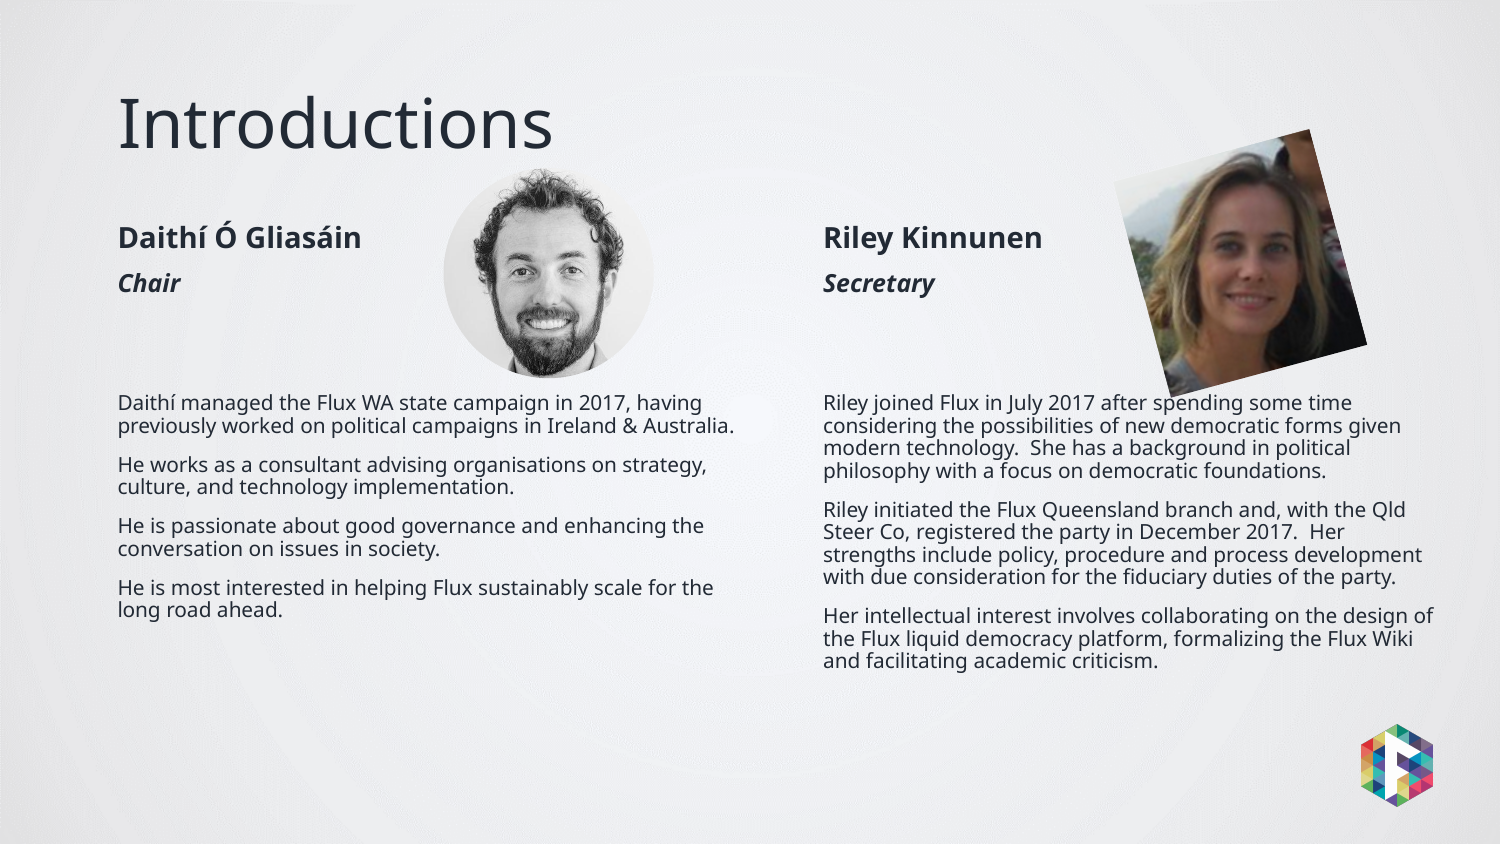

# Introductions
Daithí Ó Gliasáin
Chair
Daithí managed the Flux WA state campaign in 2017, having previously worked on political campaigns in Ireland & Australia.
He works as a consultant advising organisations on strategy, culture, and technology implementation.
He is passionate about good governance and enhancing the conversation on issues in society.
He is most interested in helping Flux sustainably scale for the long road ahead.
Riley Kinnunen
Secretary
Riley joined Flux in July 2017 after spending some time considering the possibilities of new democratic forms given modern technology. She has a background in political philosophy with a focus on democratic foundations.
Riley initiated the Flux Queensland branch and, with the Qld Steer Co, registered the party in December 2017. Her strengths include policy, procedure and process development with due consideration for the fiduciary duties of the party.
Her intellectual interest involves collaborating on the design of the Flux liquid democracy platform, formalizing the Flux Wiki and facilitating academic criticism.